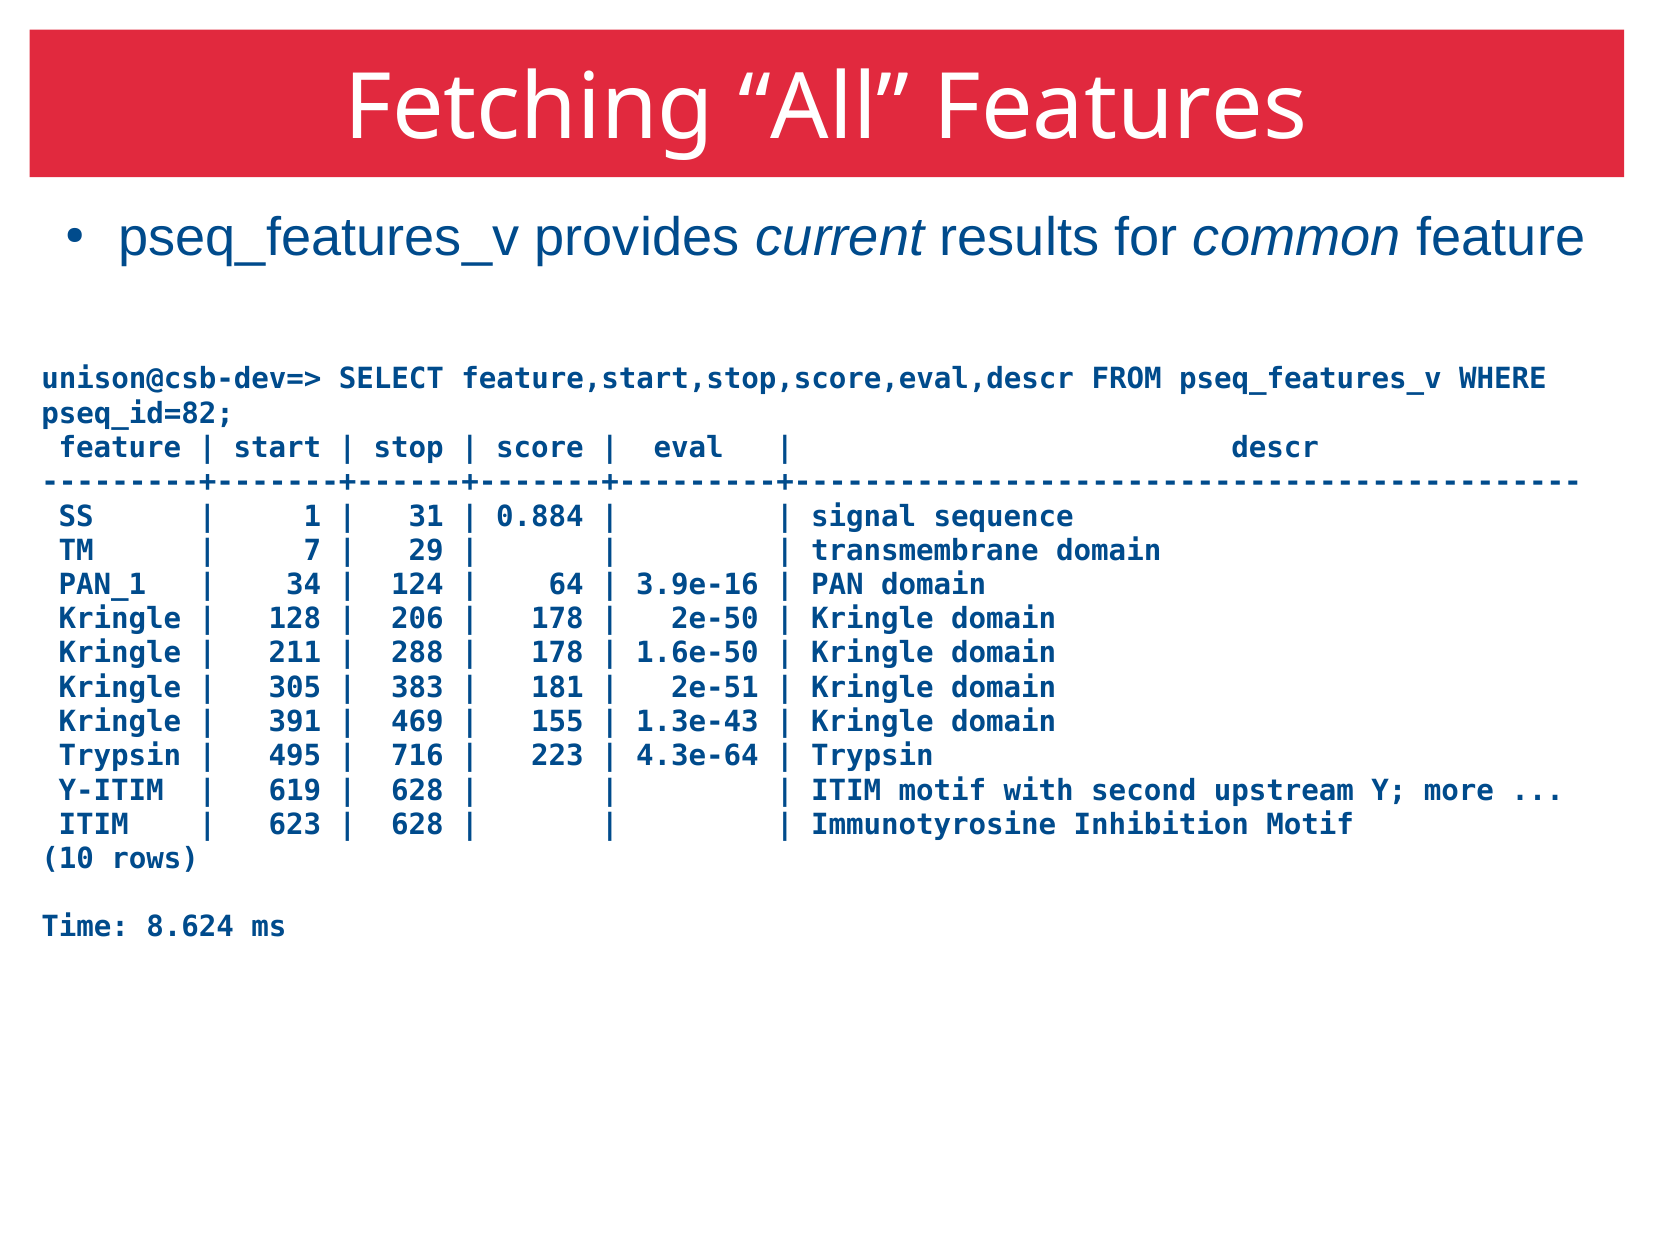

# Fetching “All” Features
pseq_features_v provides current results for common feature
unison@csb-dev=> SELECT feature,start,stop,score,eval,descr FROM pseq_features_v WHERE pseq_id=82;
 feature | start | stop | score | eval | descr
---------+-------+------+-------+---------+---------------------------------------------
 SS | 1 | 31 | 0.884 | | signal sequence
 TM | 7 | 29 | | | transmembrane domain
 PAN_1 | 34 | 124 | 64 | 3.9e-16 | PAN domain
 Kringle | 128 | 206 | 178 | 2e-50 | Kringle domain
 Kringle | 211 | 288 | 178 | 1.6e-50 | Kringle domain
 Kringle | 305 | 383 | 181 | 2e-51 | Kringle domain
 Kringle | 391 | 469 | 155 | 1.3e-43 | Kringle domain
 Trypsin | 495 | 716 | 223 | 4.3e-64 | Trypsin
 Y-ITIM | 619 | 628 | | | ITIM motif with second upstream Y; more ...
 ITIM | 623 | 628 | | | Immunotyrosine Inhibition Motif
(10 rows)
Time: 8.624 ms